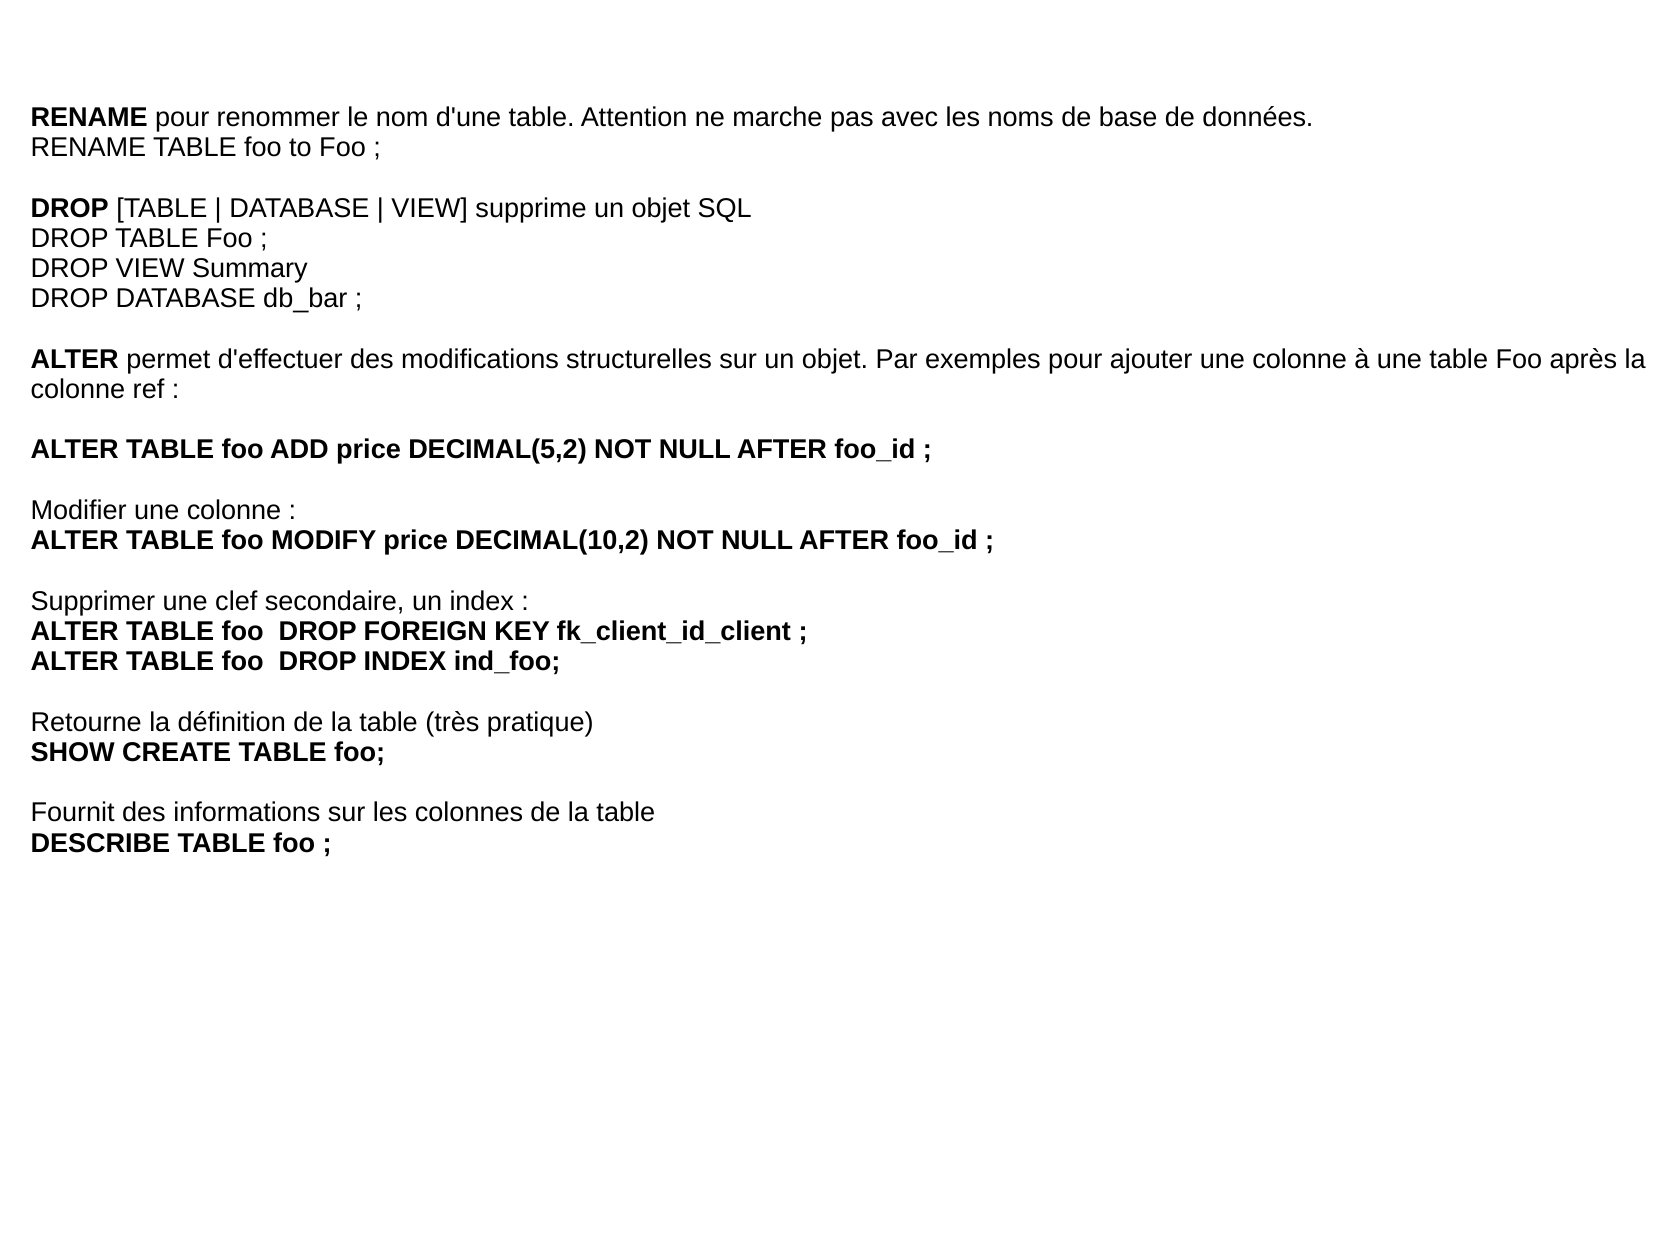

RENAME pour renommer le nom d'une table. Attention ne marche pas avec les noms de base de données.
RENAME TABLE foo to Foo ;
DROP [TABLE | DATABASE | VIEW] supprime un objet SQL
DROP TABLE Foo ;
DROP VIEW Summary
DROP DATABASE db_bar ;
ALTER permet d'effectuer des modifications structurelles sur un objet. Par exemples pour ajouter une colonne à une table Foo après la colonne ref :
ALTER TABLE foo ADD price DECIMAL(5,2) NOT NULL AFTER foo_id ;
Modifier une colonne :
ALTER TABLE foo MODIFY price DECIMAL(10,2) NOT NULL AFTER foo_id ;
Supprimer une clef secondaire, un index :
ALTER TABLE foo DROP FOREIGN KEY fk_client_id_client ;
ALTER TABLE foo DROP INDEX ind_foo;
Retourne la définition de la table (très pratique)
SHOW CREATE TABLE foo;
Fournit des informations sur les colonnes de la table
DESCRIBE TABLE foo ;